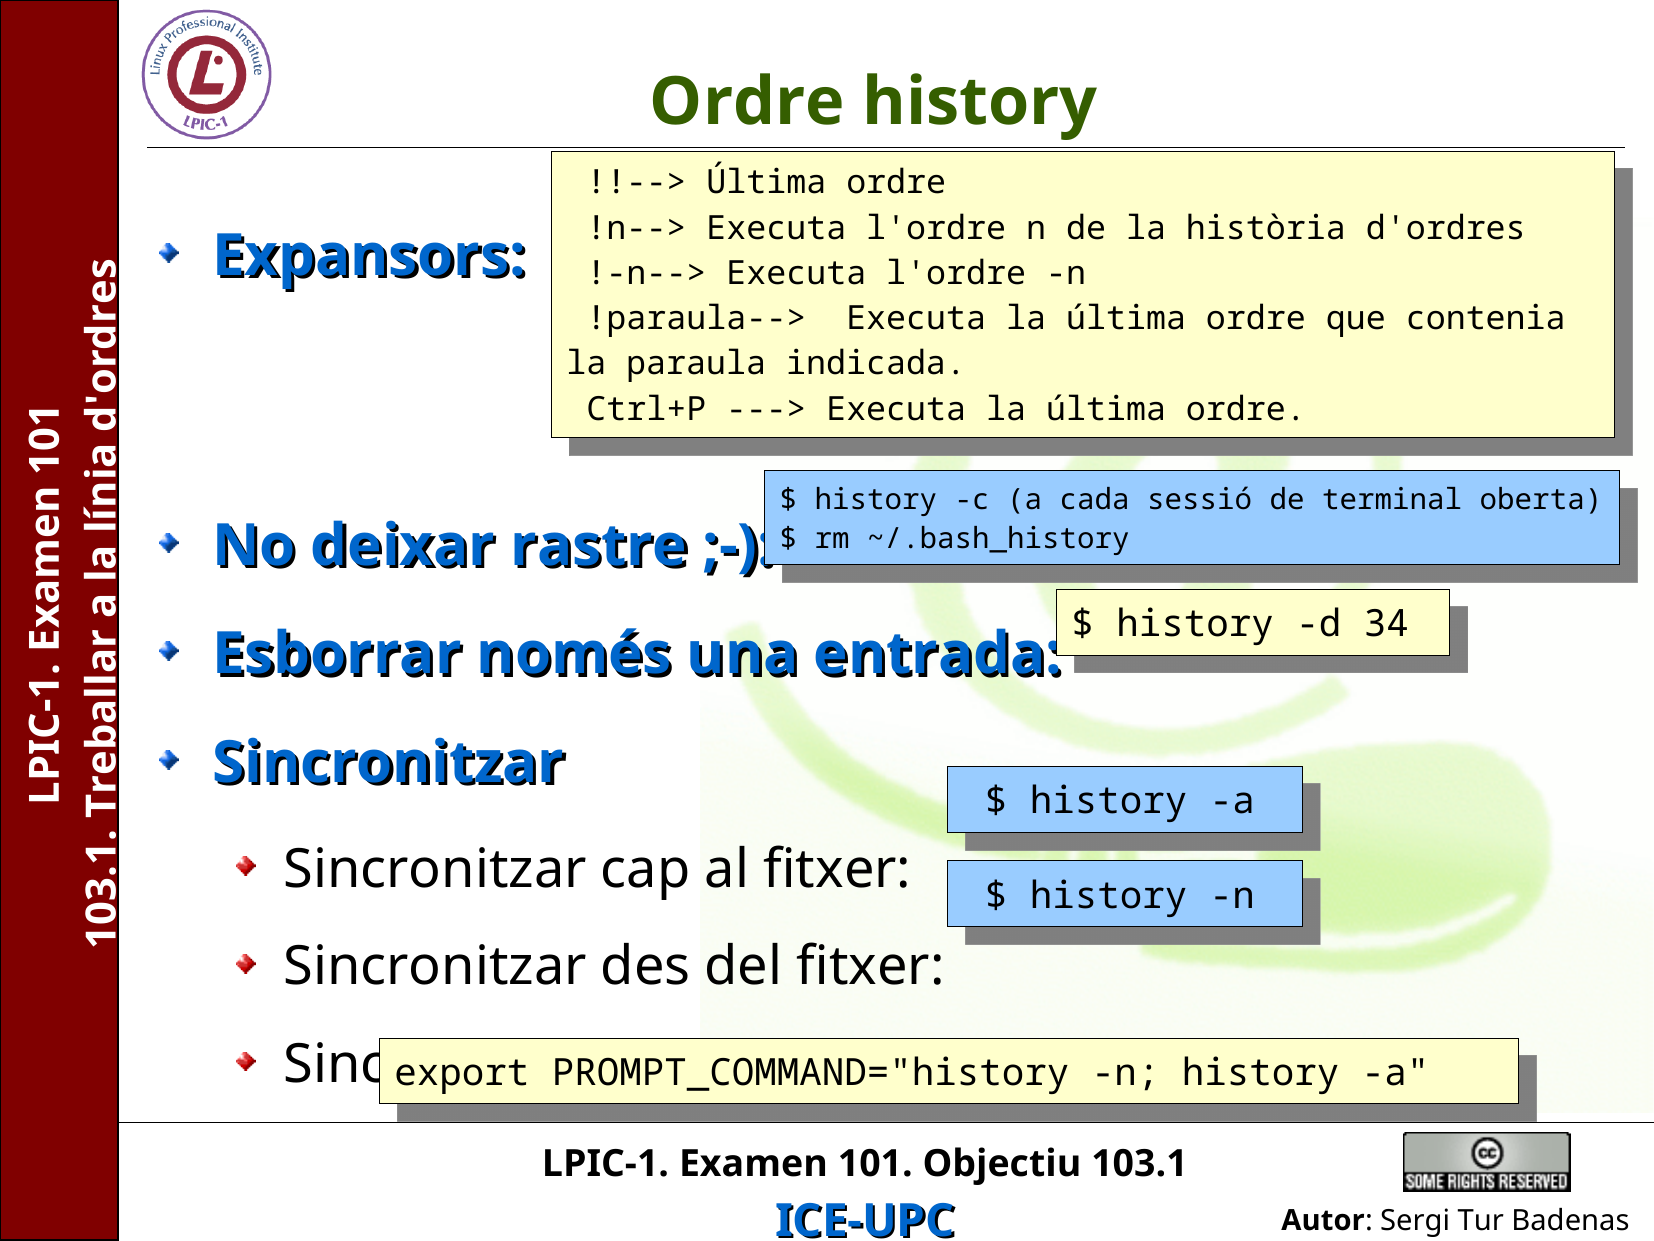

# Ordre history
 !!--> Última ordre
 !n--> Executa l'ordre n de la història d'ordres
 !-n--> Executa l'ordre -n
 !paraula--> Executa la última ordre que contenia la paraula indicada.
 Ctrl+P ---> Executa la última ordre.
Expansors:
No deixar rastre ;-):
Esborrar només una entrada:
Sincronitzar
Sincronitzar cap al fitxer:
Sincronitzar des del fitxer:
Sincronitzar sempre:
$ history -c (a cada sessió de terminal oberta)
$ rm ~/.bash_history
$ history -d 34
 $ history -a
 $ history -n
export PROMPT_COMMAND="history -n; history -a"